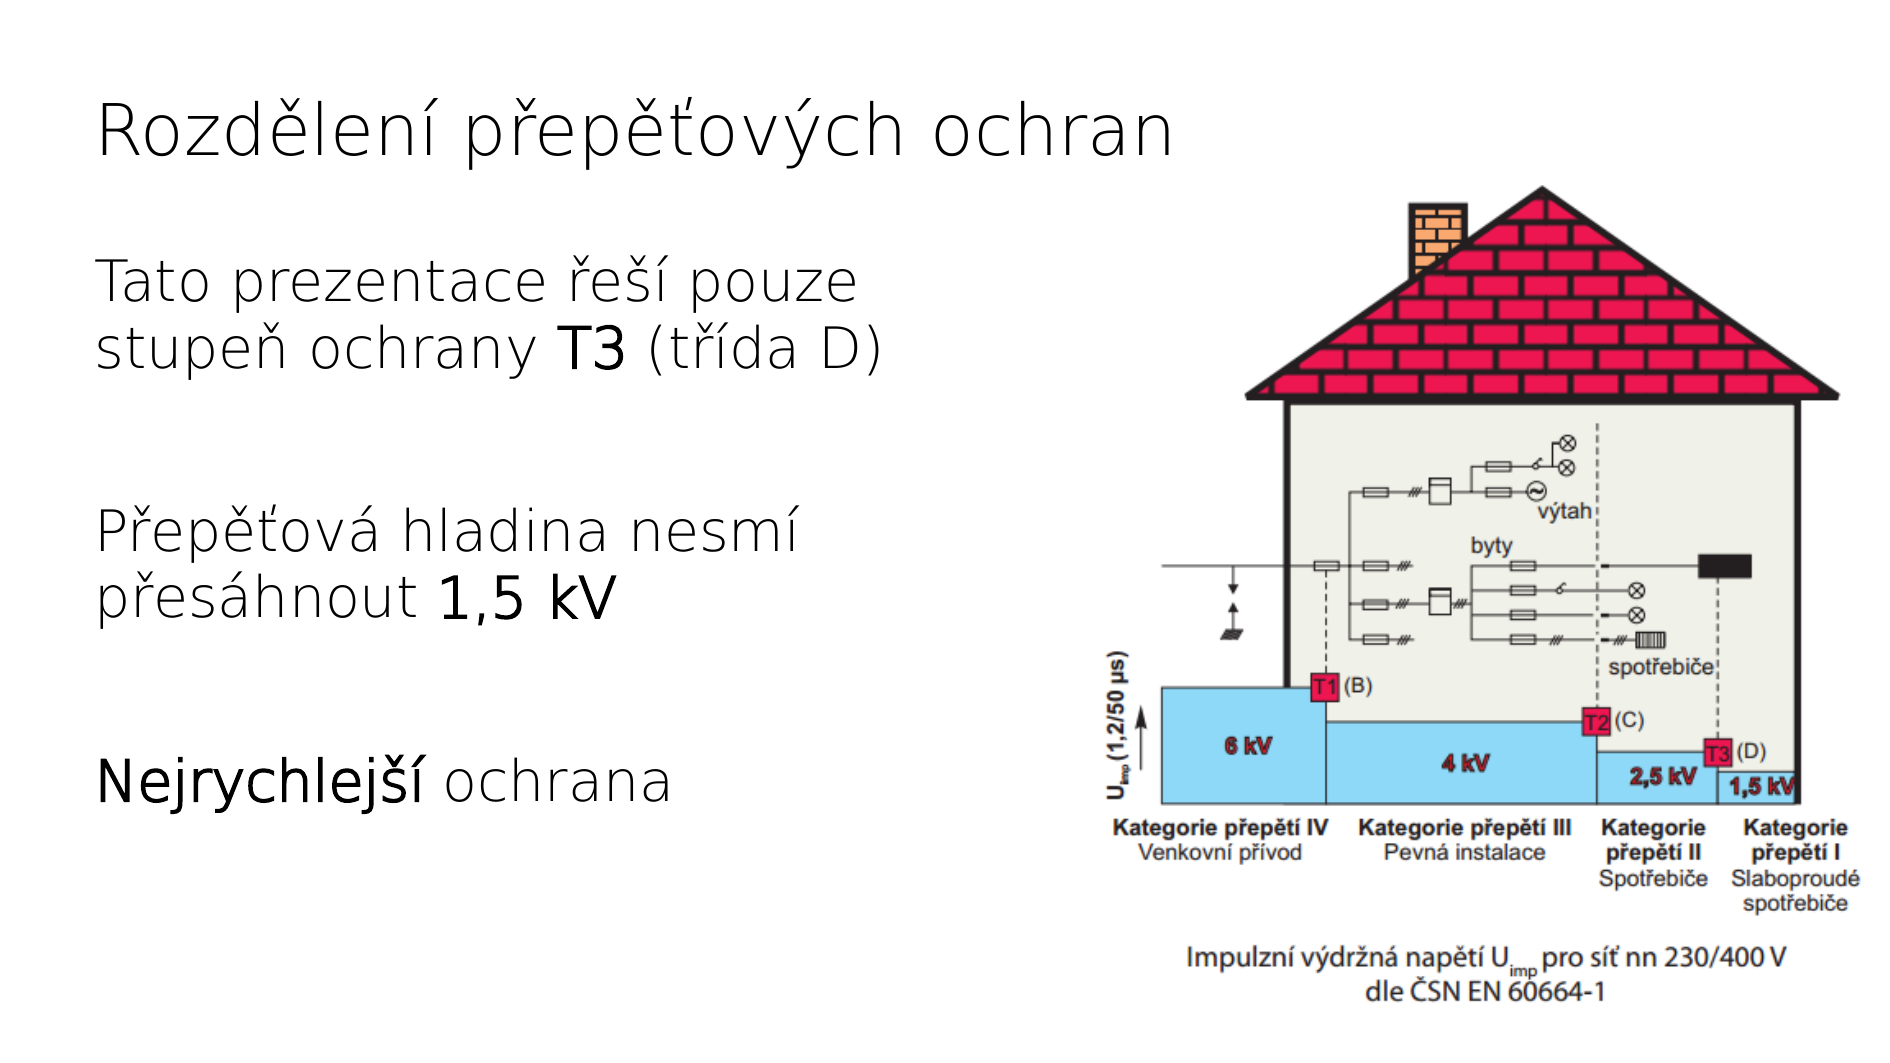

# Rozdělení přepěťových ochran
Tato prezentace řeší pouze stupeň ochrany T3 (třída D)
Přepěťová hladina nesmí přesáhnout 1,5 kV
Nejrychlejší ochrana